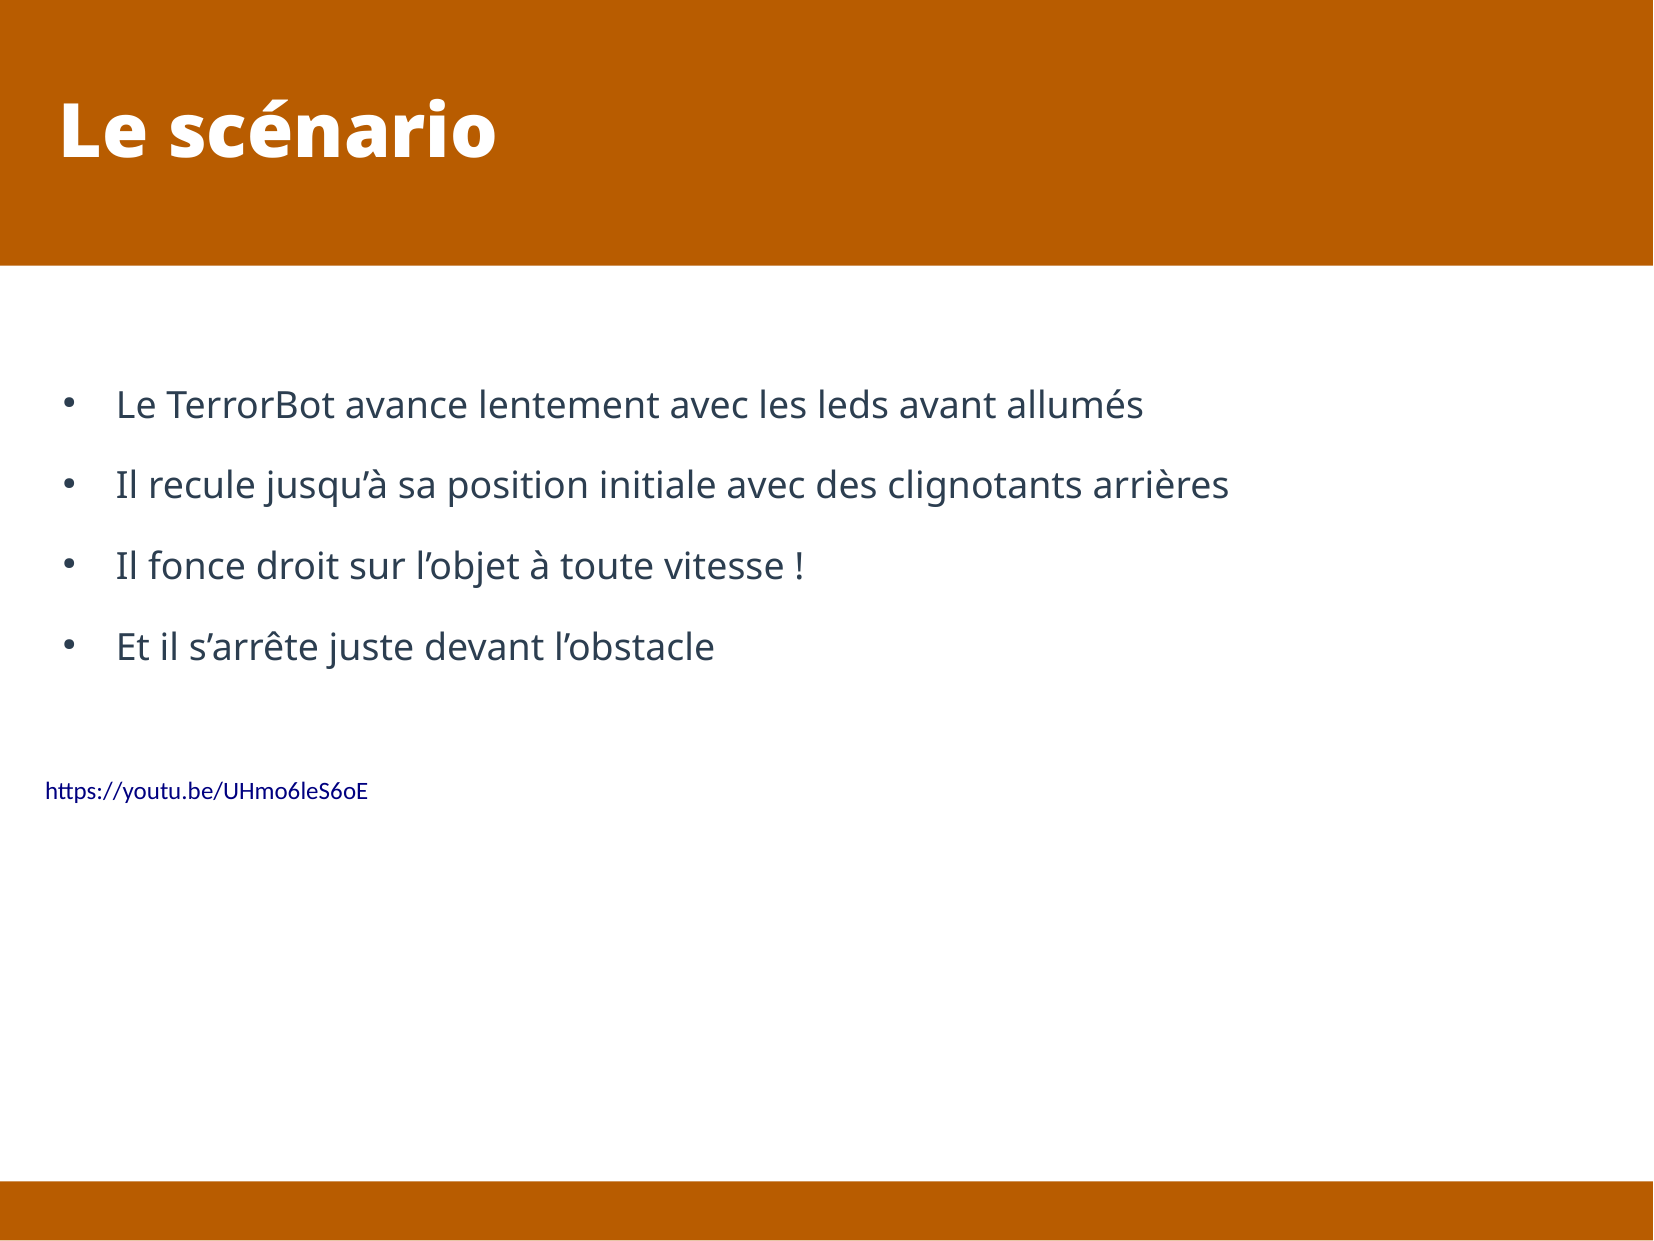

# Le scénario
Le TerrorBot avance lentement avec les leds avant allumés
Il recule jusqu’à sa position initiale avec des clignotants arrières
Il fonce droit sur l’objet à toute vitesse !
Et il s’arrête juste devant l’obstacle
https://youtu.be/UHmo6leS6oE